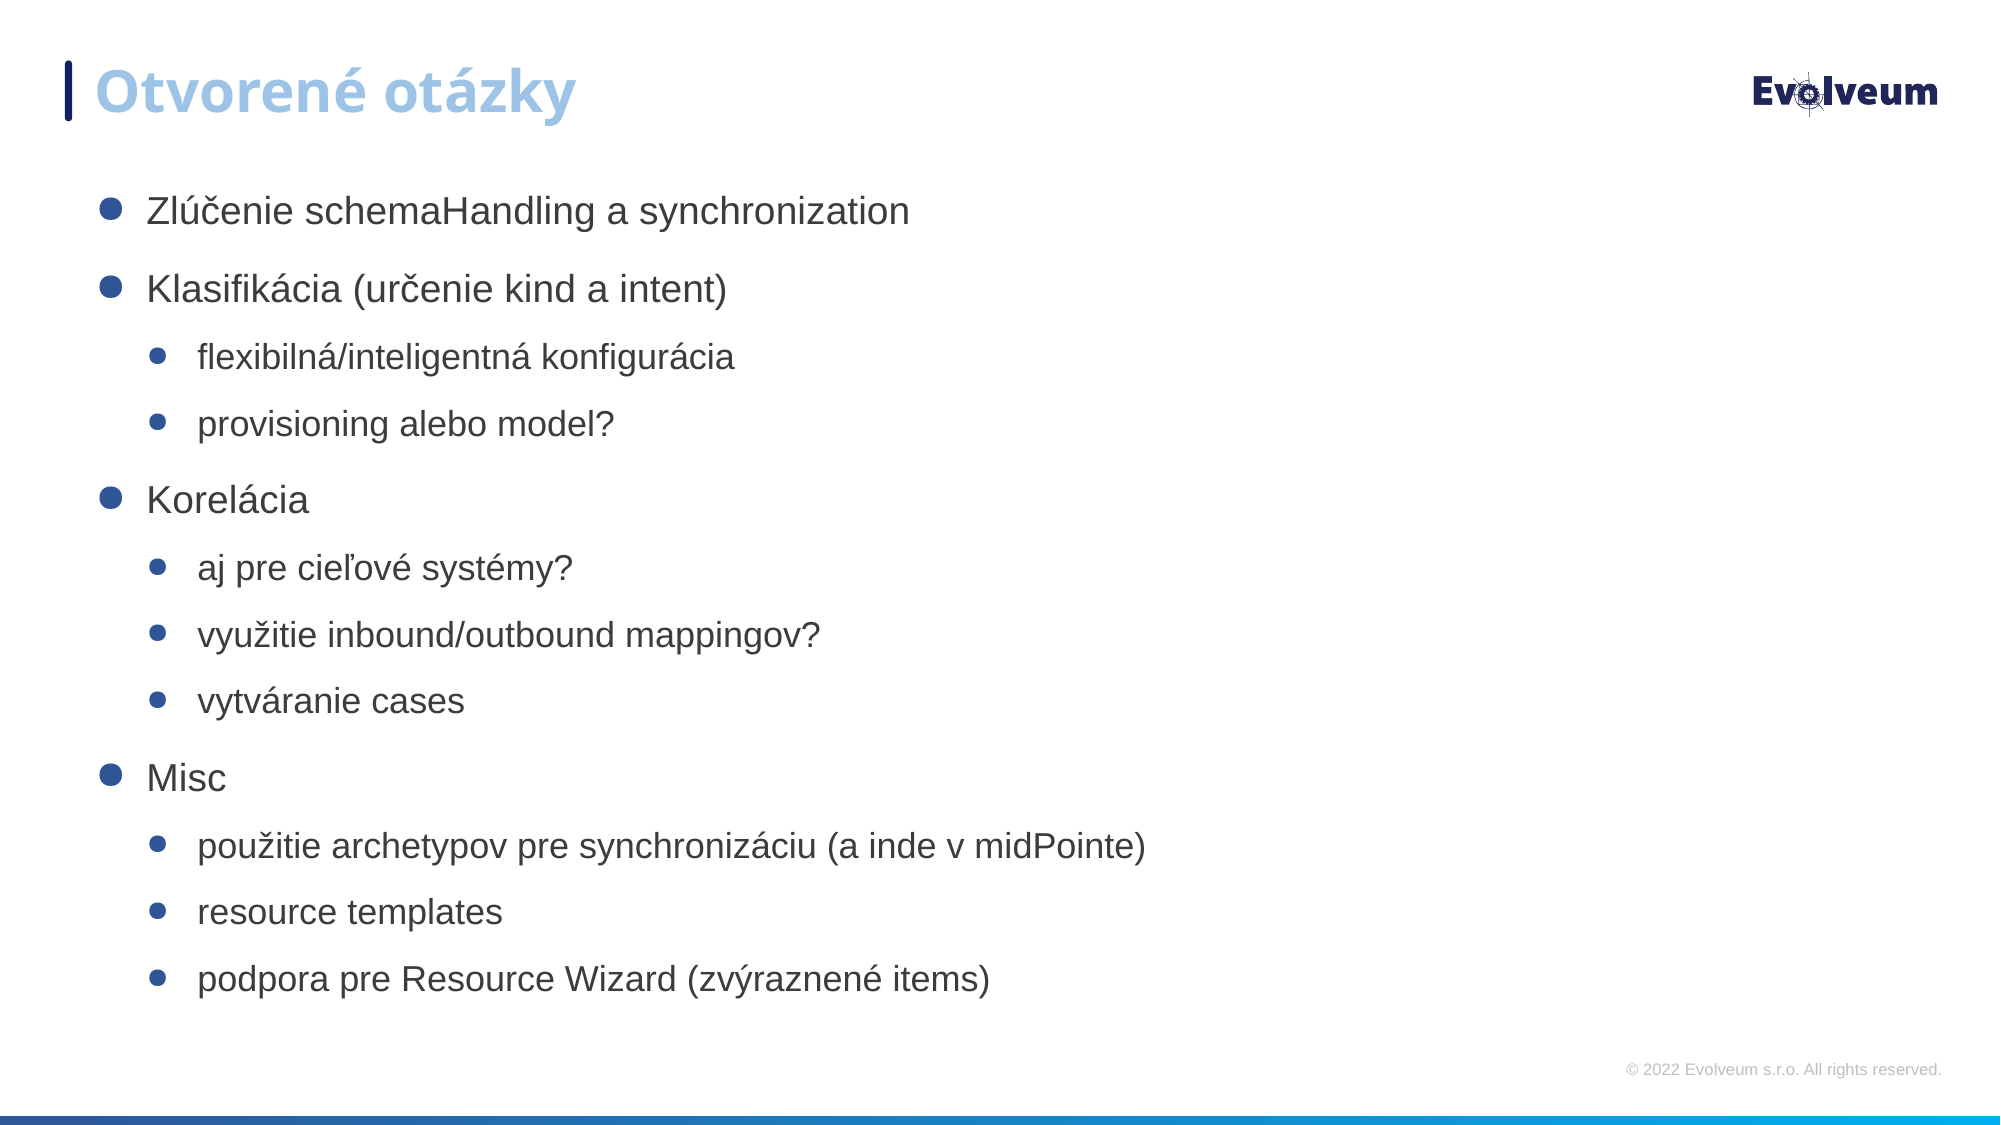

# Otvorené otázky
Zlúčenie schemaHandling a synchronization
Klasifikácia (určenie kind a intent)
flexibilná/inteligentná konfigurácia
provisioning alebo model?
Korelácia
aj pre cieľové systémy?
využitie inbound/outbound mappingov?
vytváranie cases
Misc
použitie archetypov pre synchronizáciu (a inde v midPointe)
resource templates
podpora pre Resource Wizard (zvýraznené items)